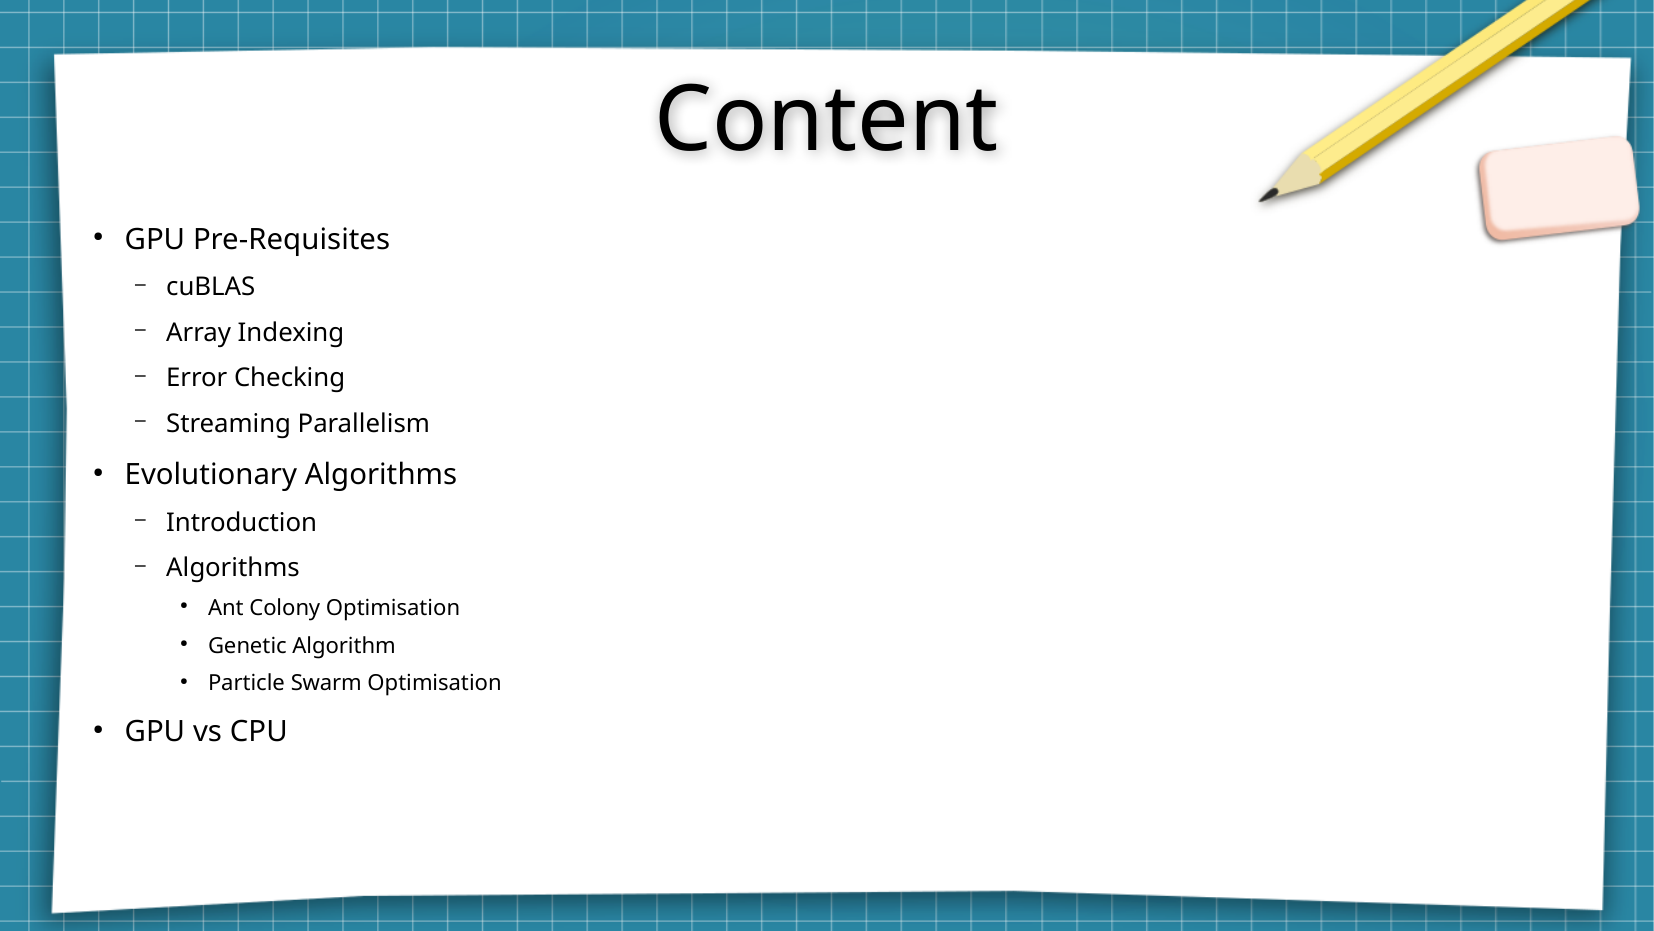

# Content
GPU Pre-Requisites
cuBLAS
Array Indexing
Error Checking
Streaming Parallelism
Evolutionary Algorithms
Introduction
Algorithms
Ant Colony Optimisation
Genetic Algorithm
Particle Swarm Optimisation
GPU vs CPU